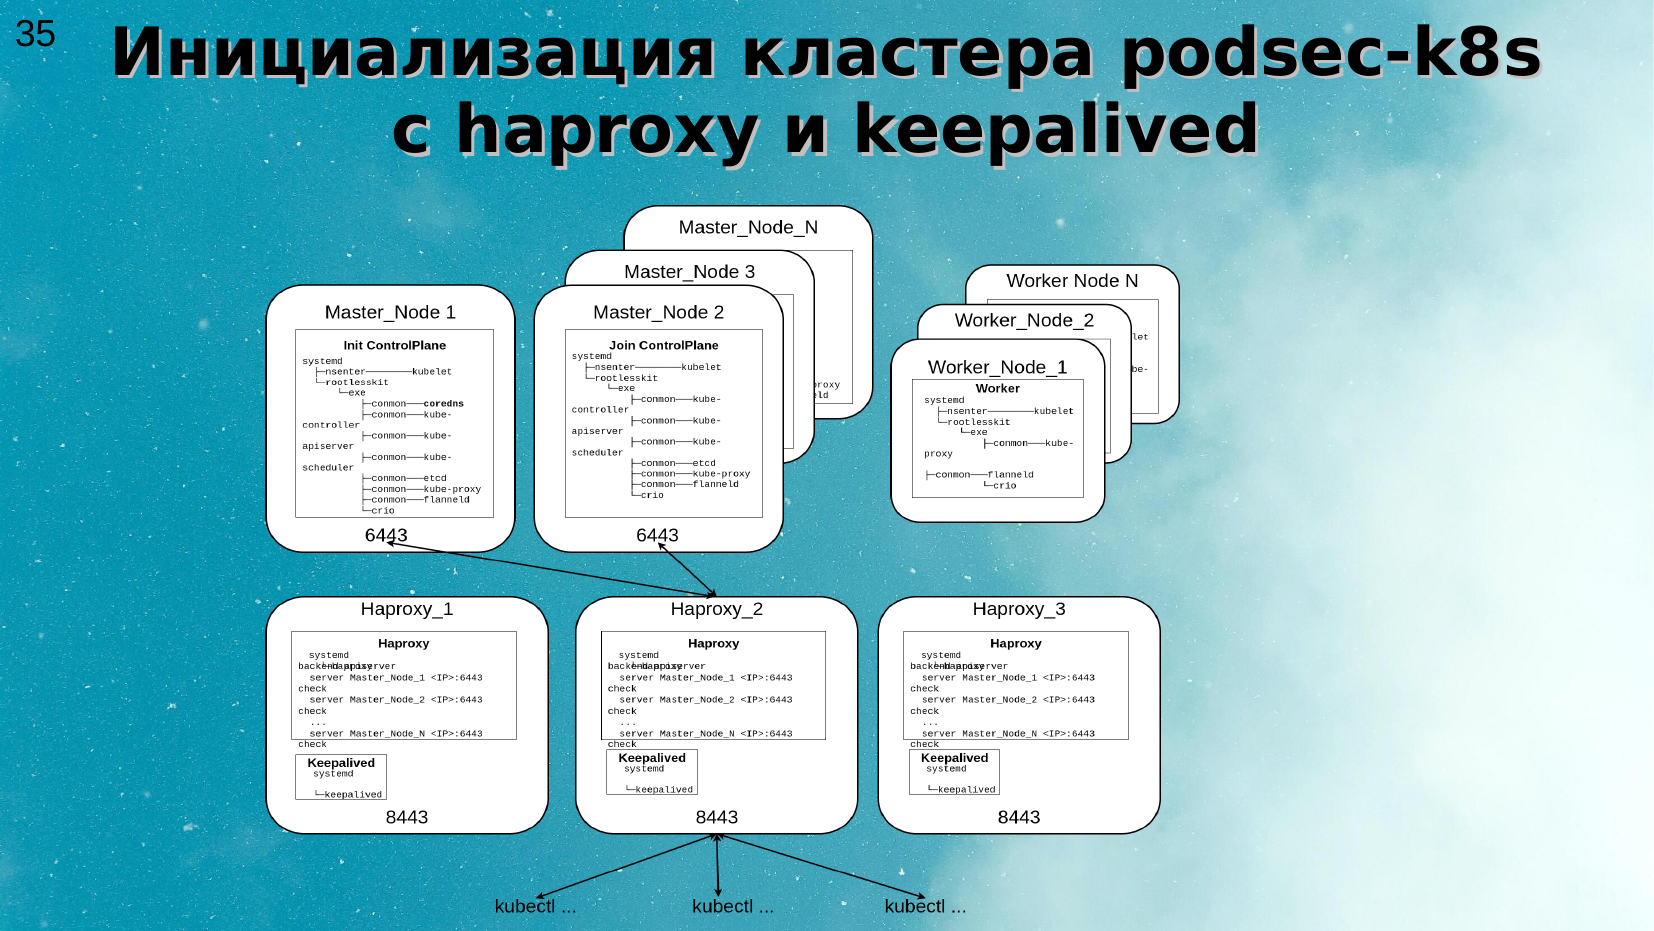

# Инициализация кластера podsec-k8s c haproxy и keepalived